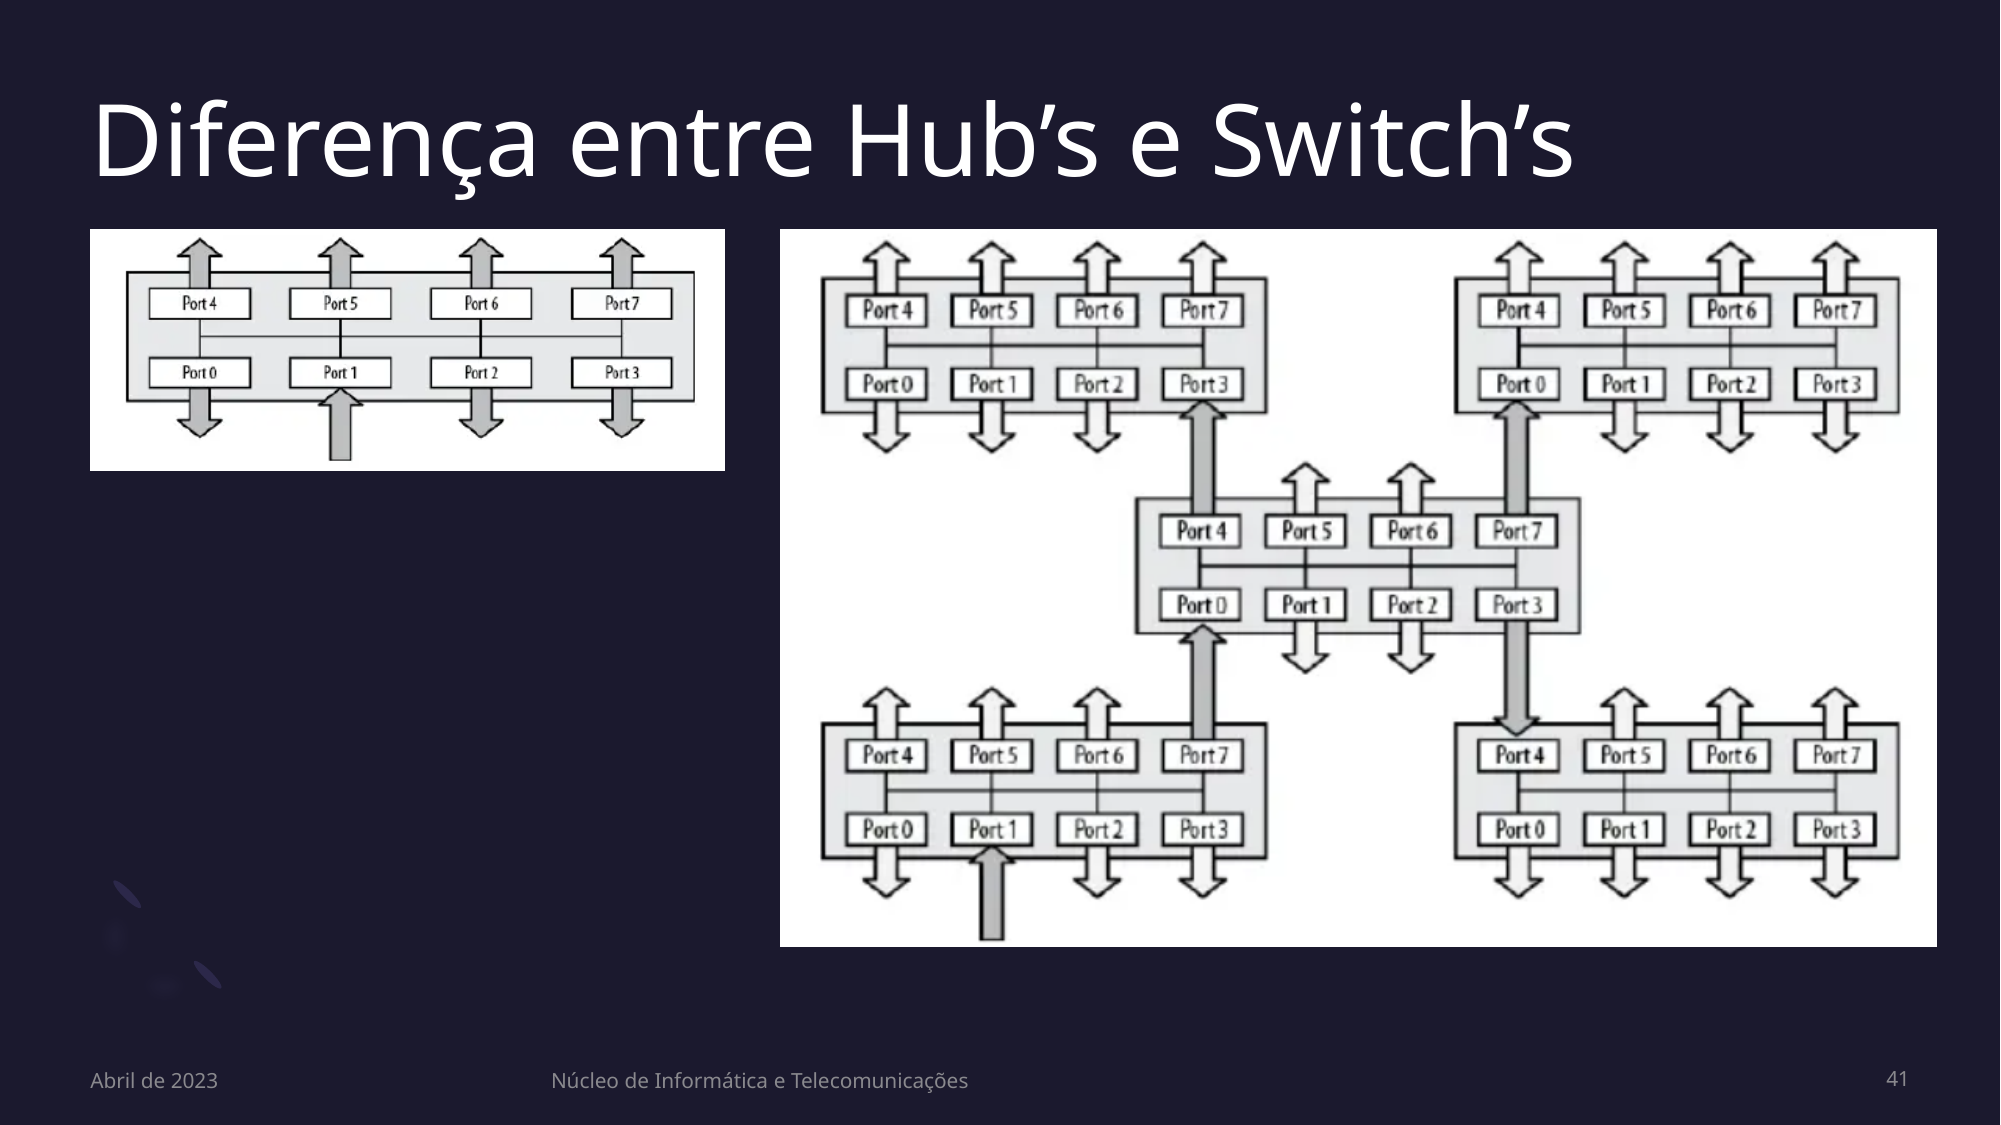

# Diferença entre Hub’s e Switch’s
Abril de 2023
Núcleo de Informática e Telecomunicações